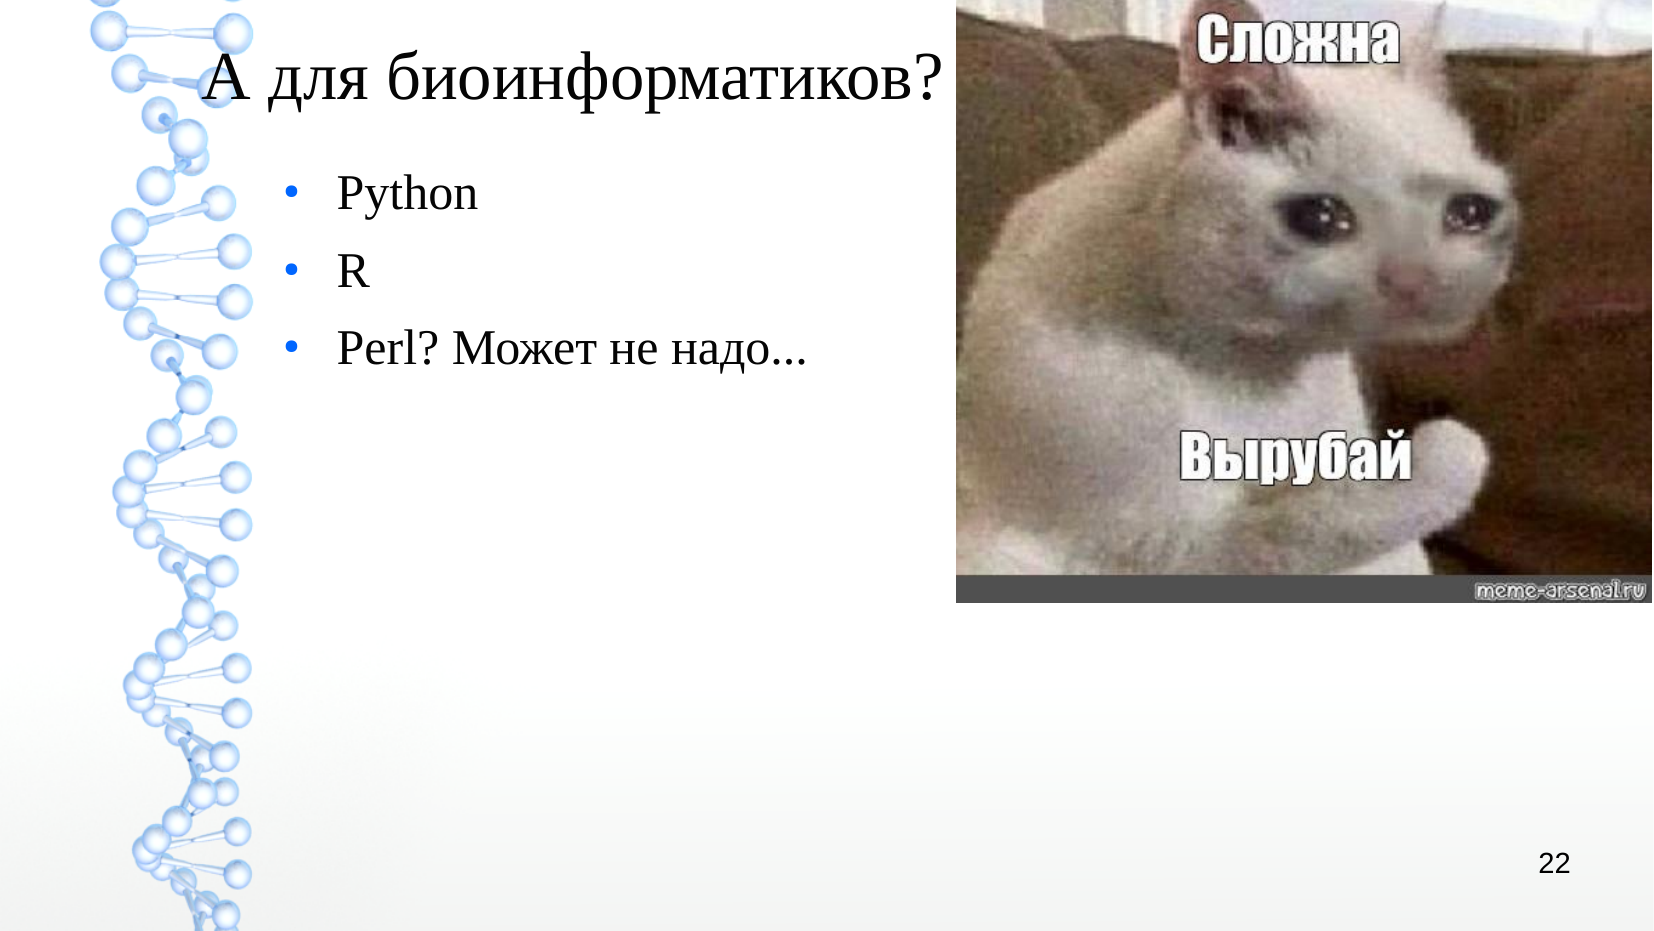

# А для биоинформатиков?
Python
R
Perl? Может не надо...
22